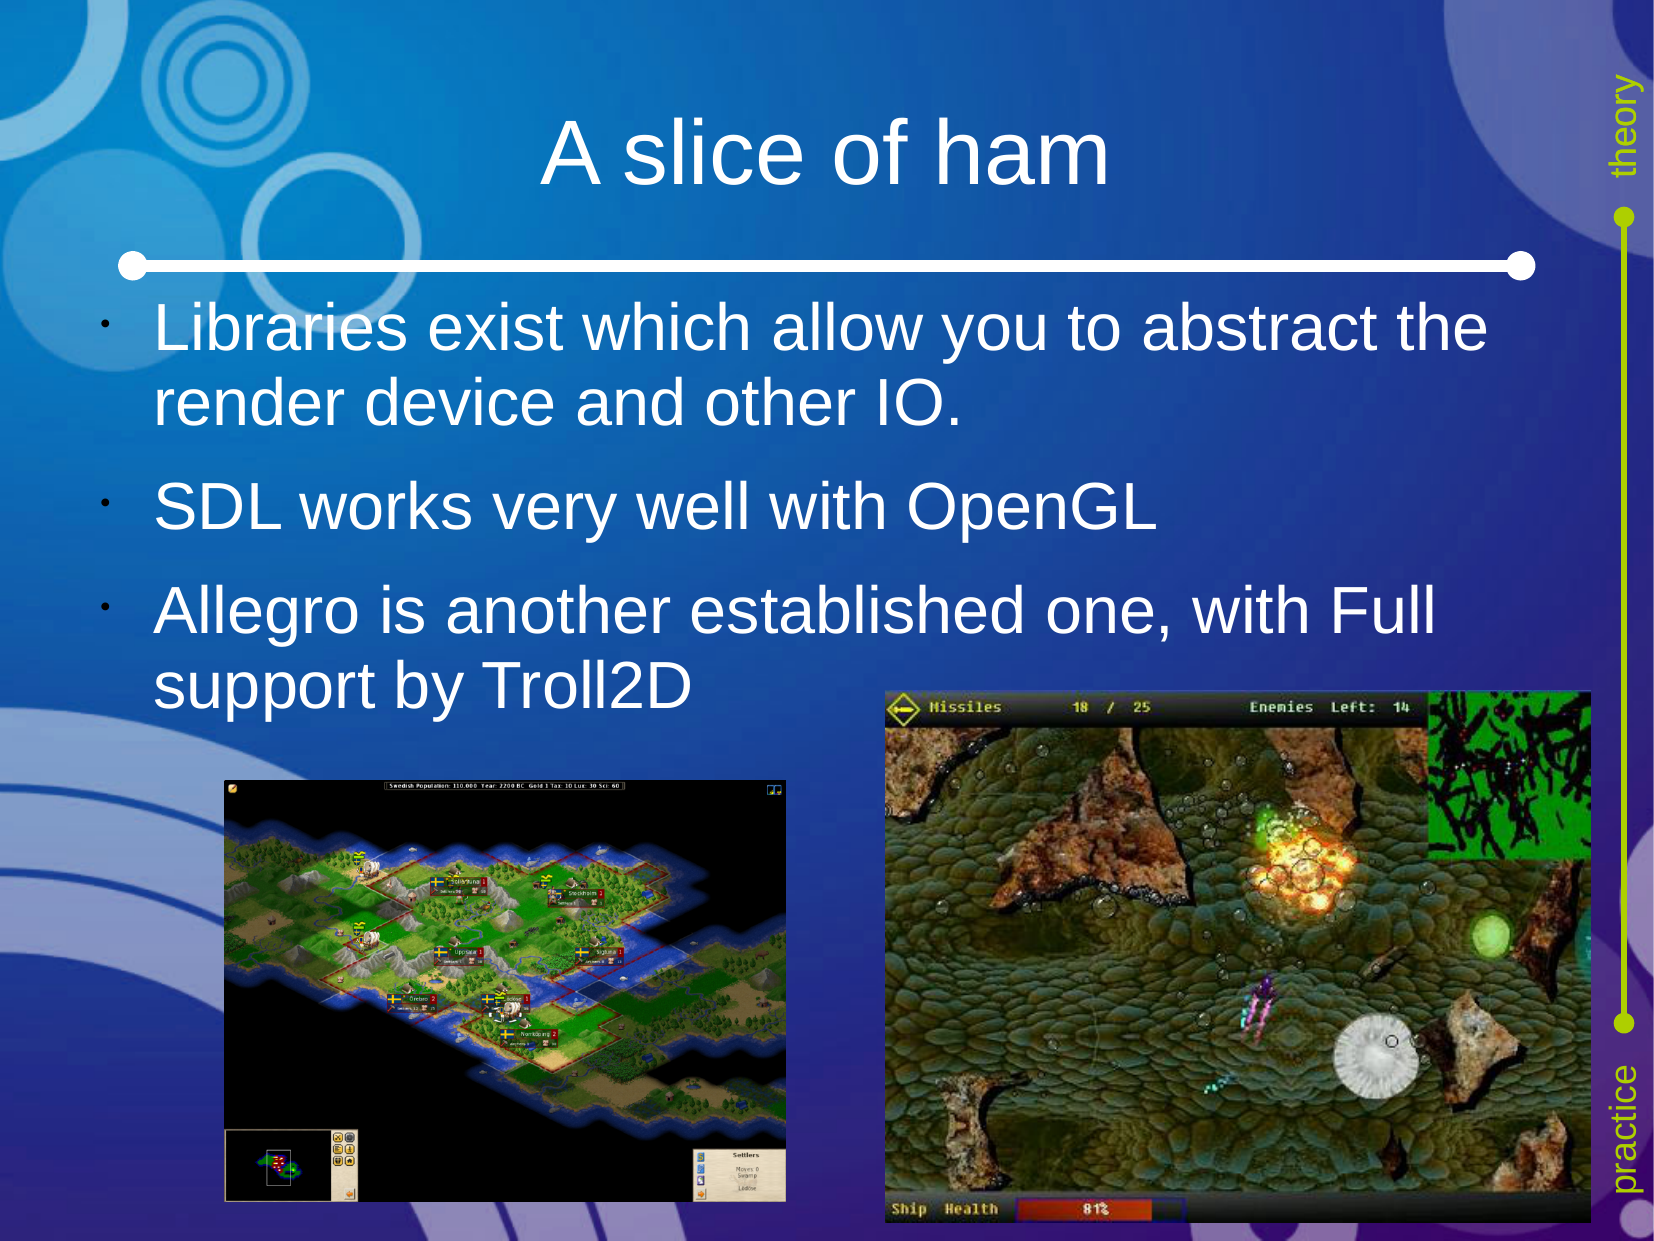

# A slice of ham
Libraries exist which allow you to abstract the render device and other IO.
SDL works very well with OpenGL
Allegro is another established one, with Full support by Troll2D